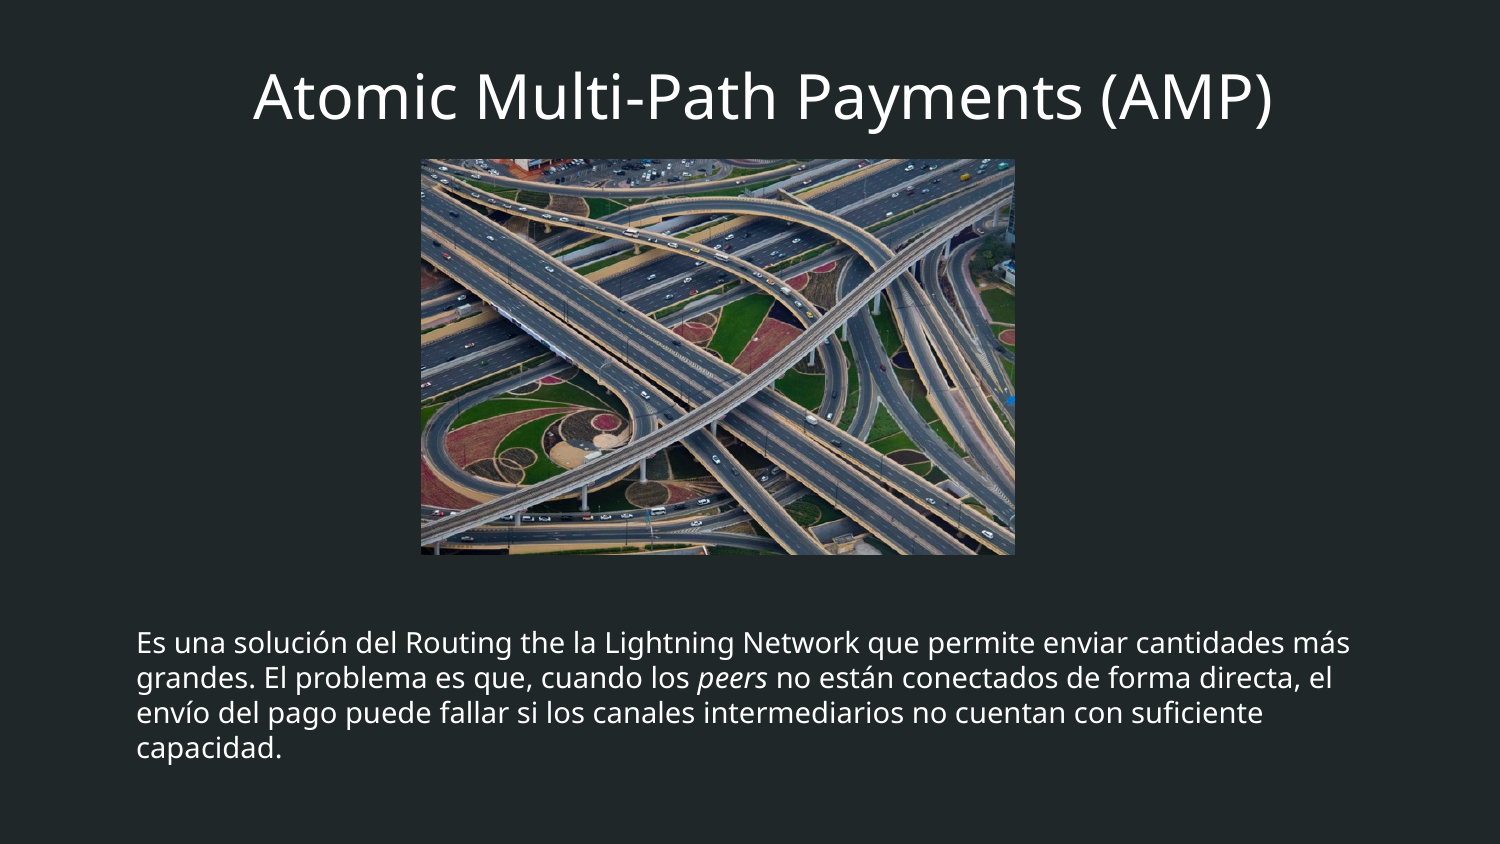

Atomic Multi-Path Payments (AMP)
Es una solución del Routing the la Lightning Network que permite enviar cantidades más grandes. El problema es que, cuando los peers no están conectados de forma directa, el envío del pago puede fallar si los canales intermediarios no cuentan con suficiente capacidad.